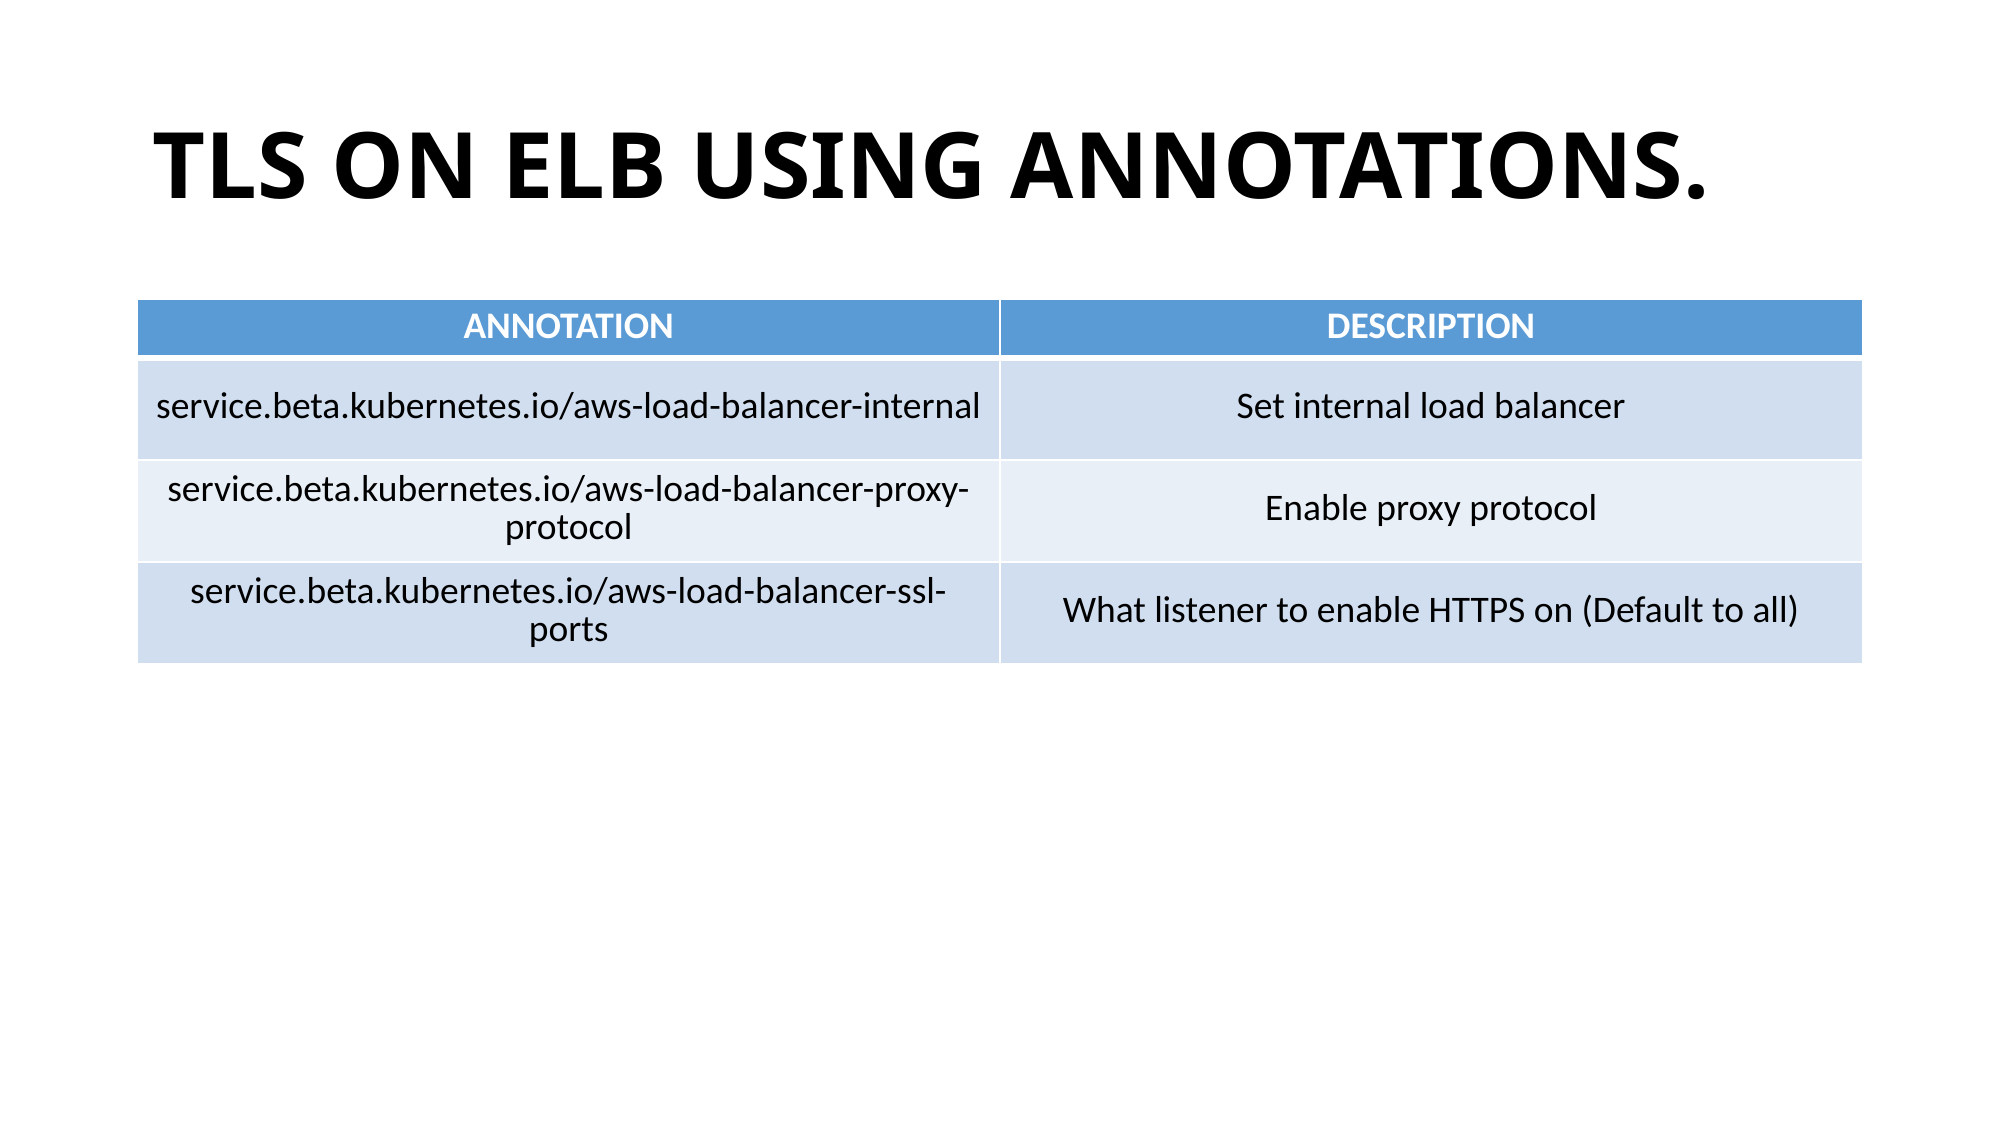

# TLS ON ELB USING ANNOTATIONS.
| ANNOTATION | DESCRIPTION |
| --- | --- |
| service.beta.kubernetes.io/aws-load-balancer-internal | Set internal load balancer |
| service.beta.kubernetes.io/aws-load-balancer-proxy-protocol | Enable proxy protocol |
| service.beta.kubernetes.io/aws-load-balancer-ssl-ports | What listener to enable HTTPS on (Default to all) |